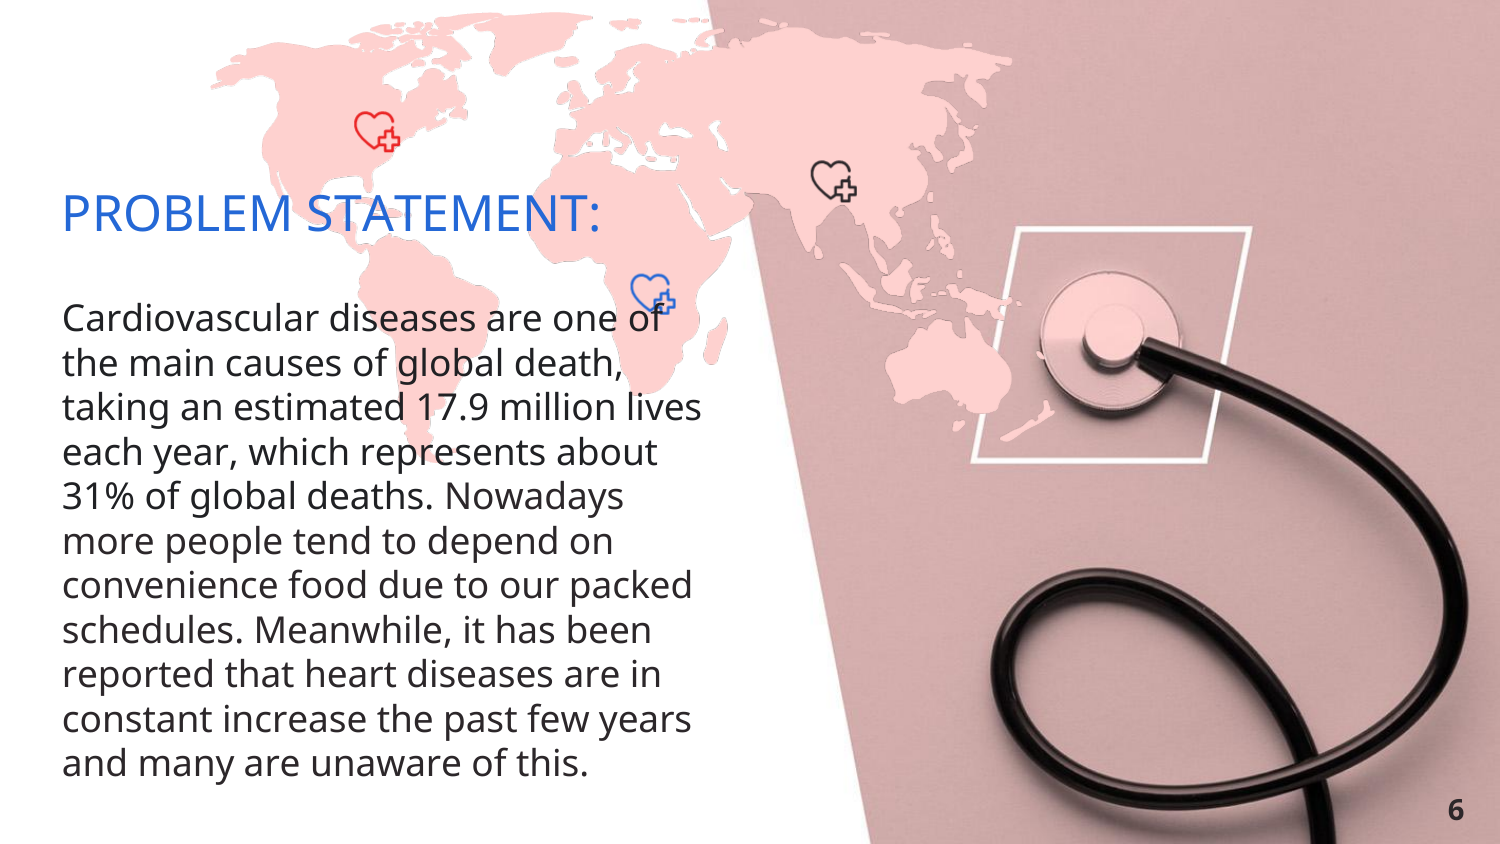

PROBLEM STATEMENT:
# Cardiovascular diseases are one of the main causes of global death, taking an estimated 17.9 million lives each year, which represents about 31% of global deaths. Nowadays more people tend to depend on convenience food due to our packed schedules. Meanwhile, it has been reported that heart diseases are in constant increase the past few years and many are unaware of this.
6